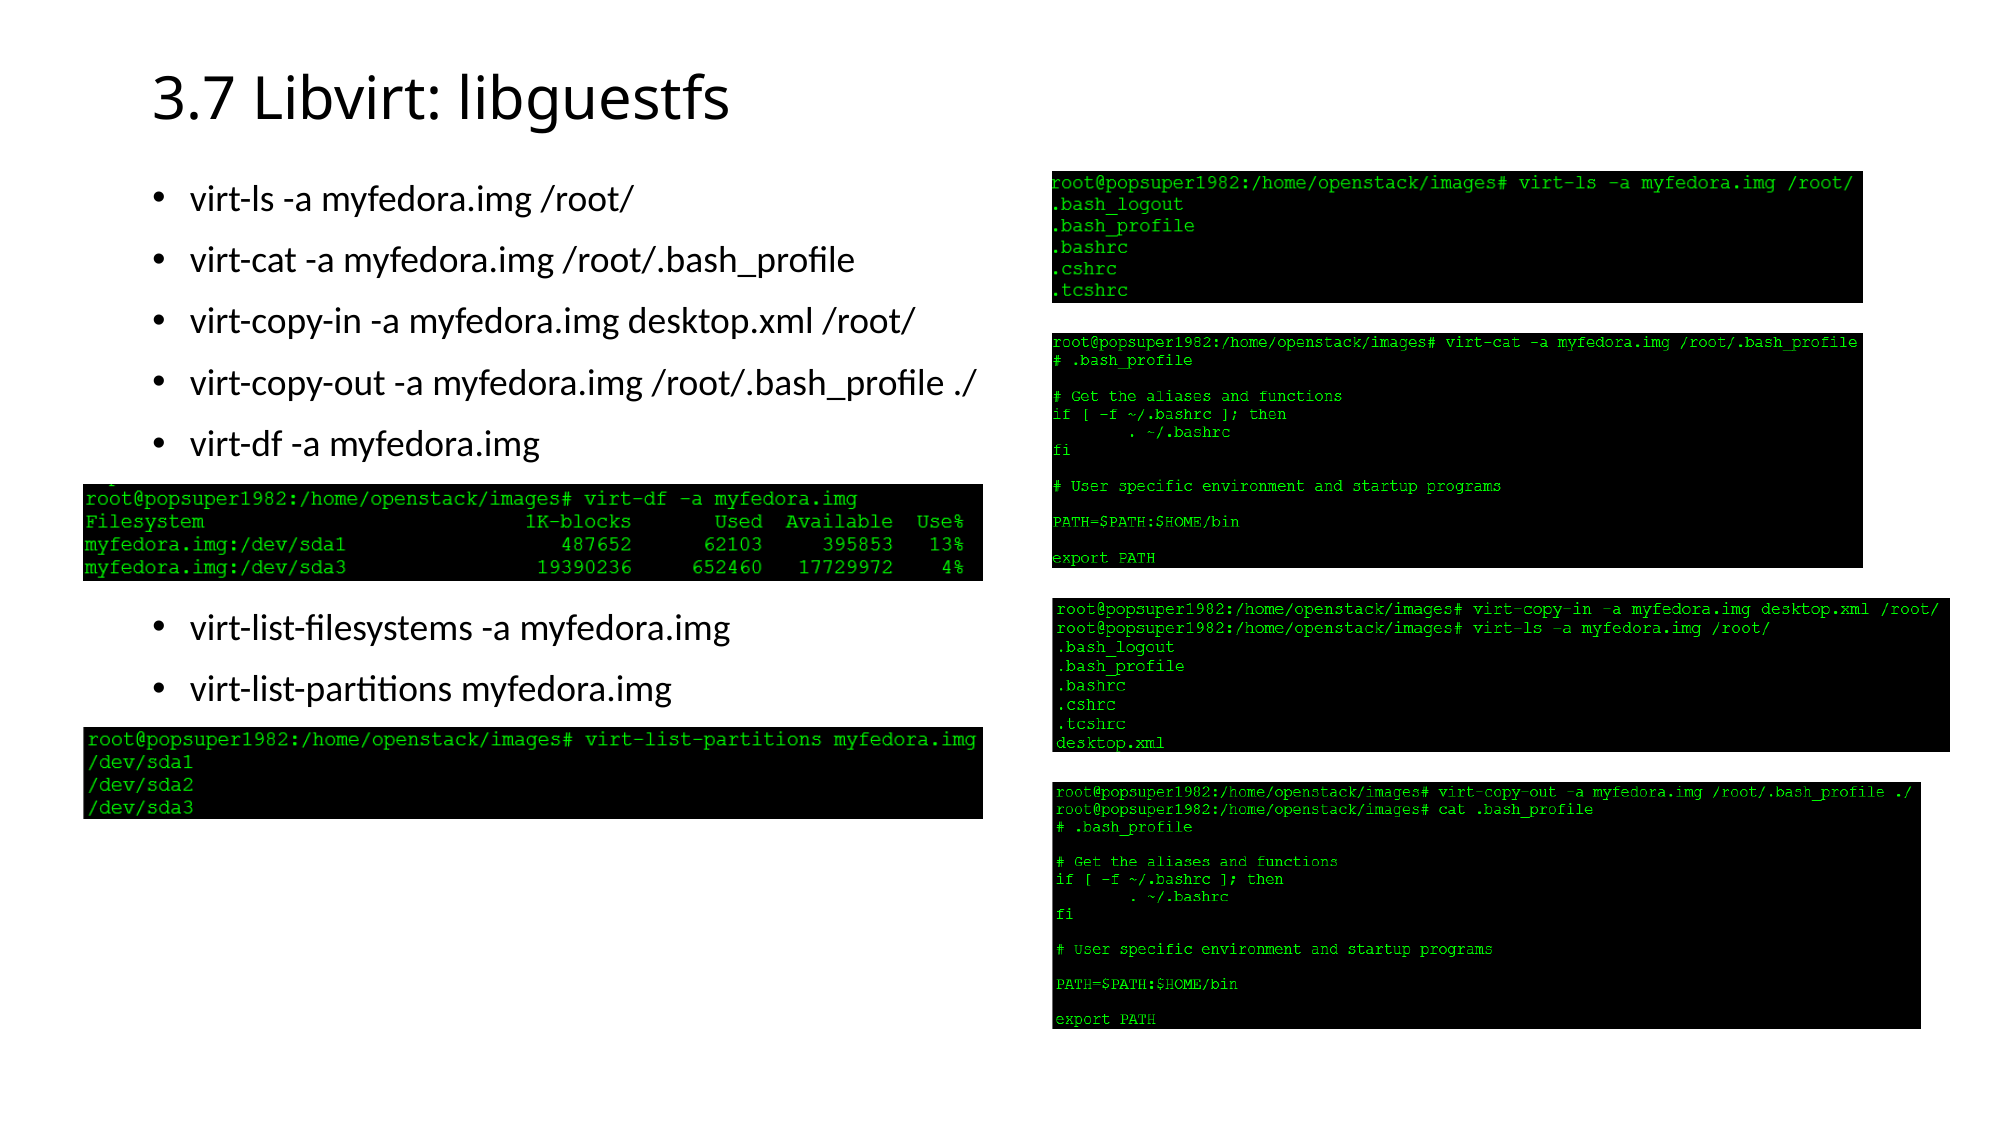

# 3.7 Libvirt: libguestfs
virt-ls -a myfedora.img /root/
virt-cat -a myfedora.img /root/.bash_profile
virt-copy-in -a myfedora.img desktop.xml /root/
virt-copy-out -a myfedora.img /root/.bash_profile ./
virt-df -a myfedora.img
virt-list-filesystems -a myfedora.img
virt-list-partitions myfedora.img